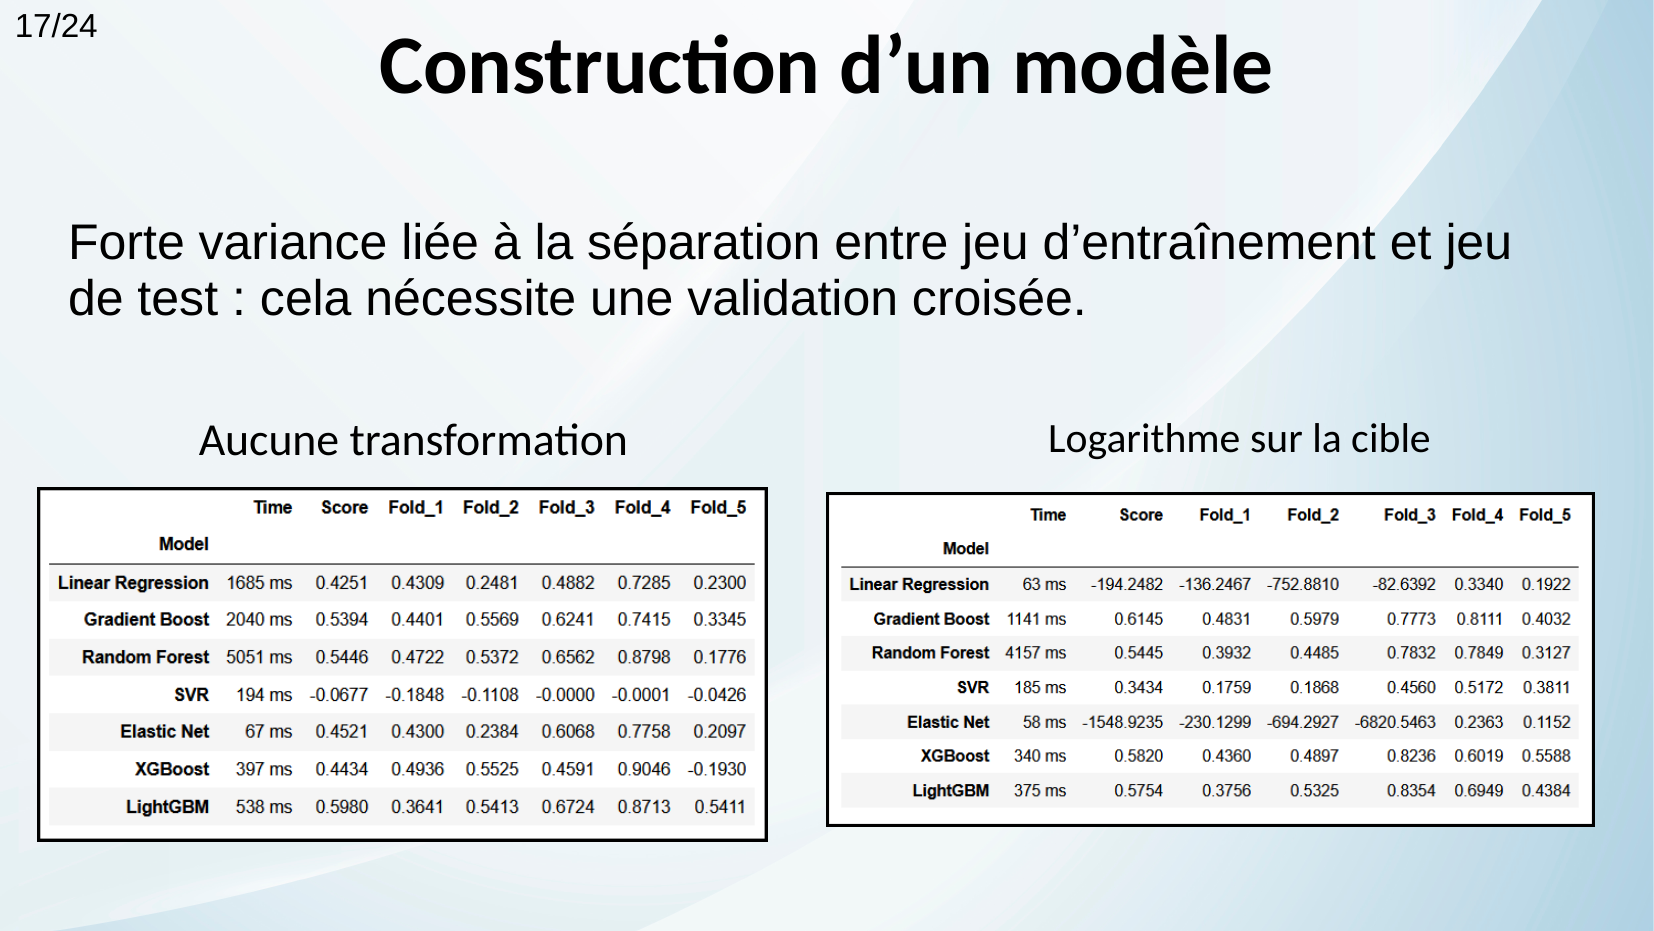

17/24
# Construction d’un modèle
Forte variance liée à la séparation entre jeu d’entraînement et jeu de test : cela nécessite une validation croisée.
Aucune transformation
Logarithme sur la cible